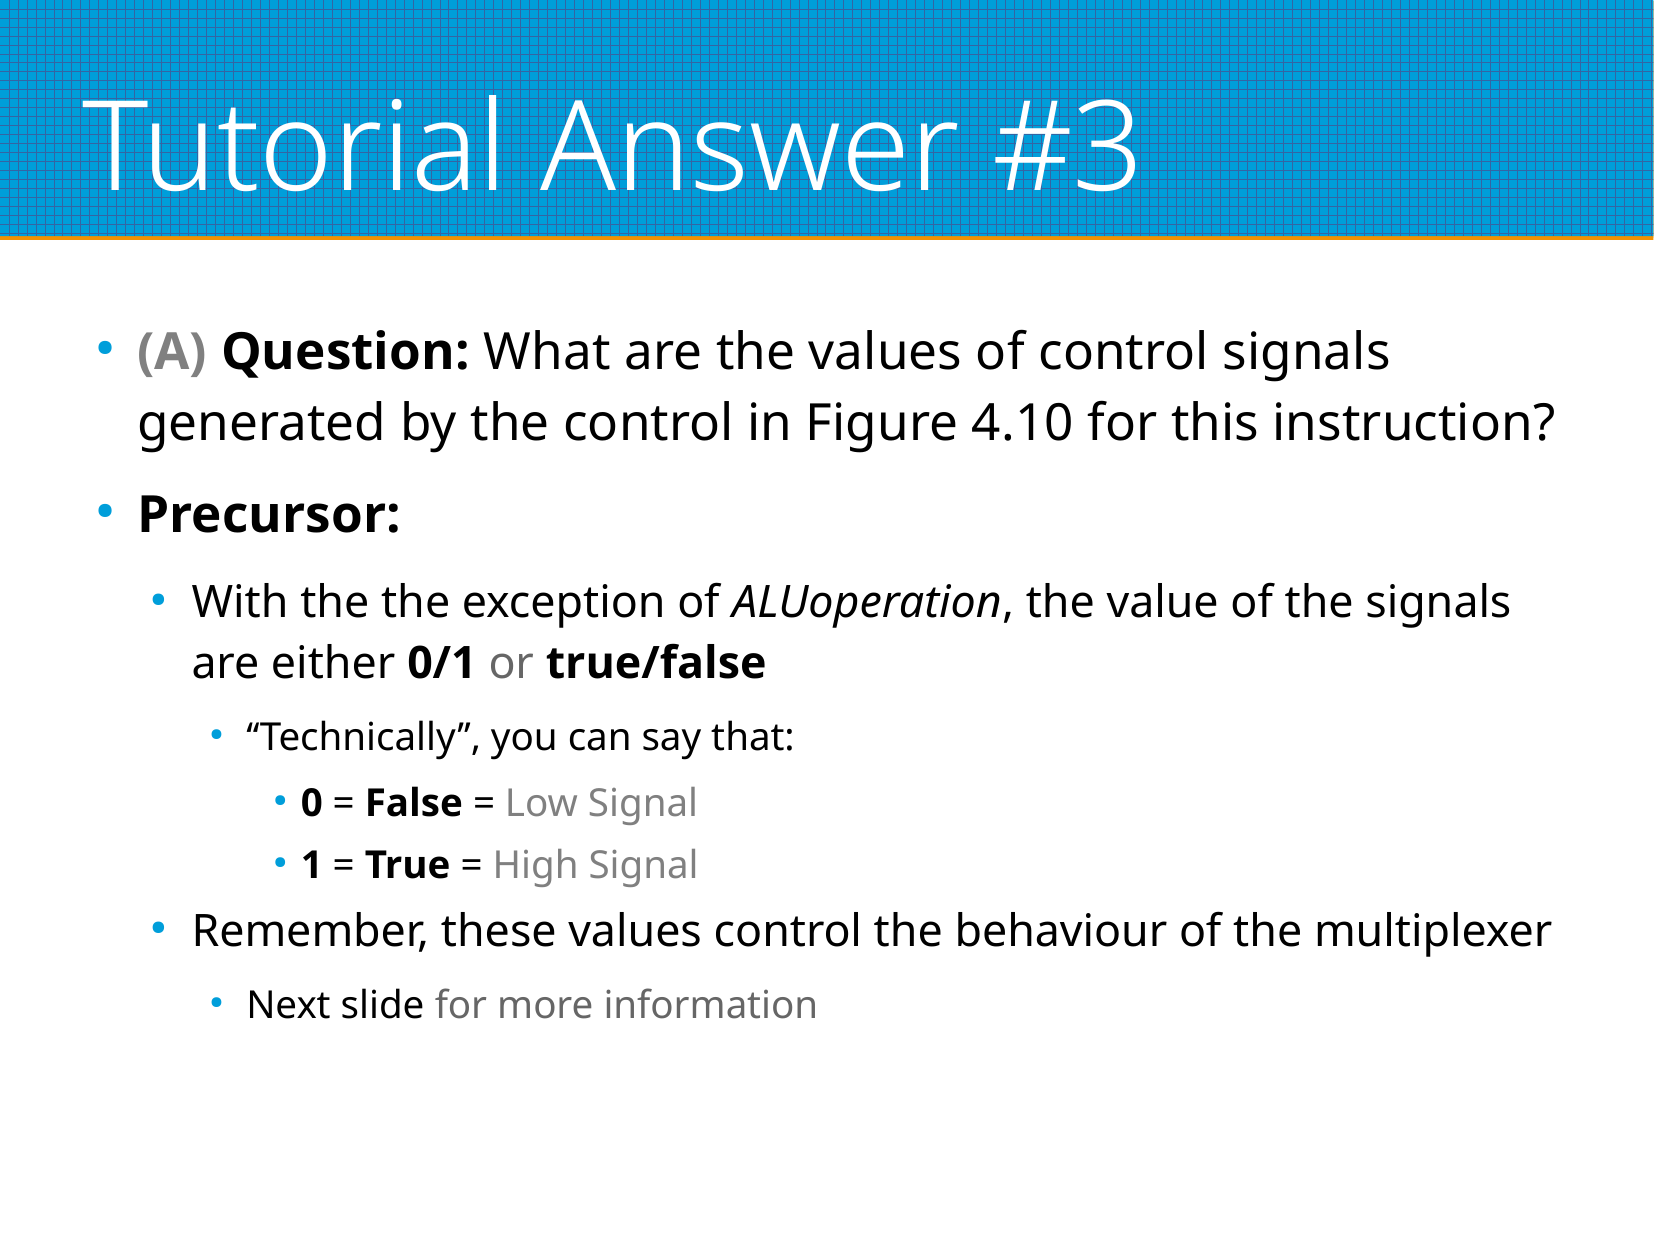

# Tutorial Answer #3
(A) Question: What are the values of control signals generated by the control in Figure 4.10 for this instruction?
Precursor:
With the the exception of ALUoperation, the value of the signals are either 0/1 or true/false
‘‘Technically’’, you can say that:
0 = False = Low Signal
1 = True = High Signal
Remember, these values control the behaviour of the multiplexer
Next slide for more information